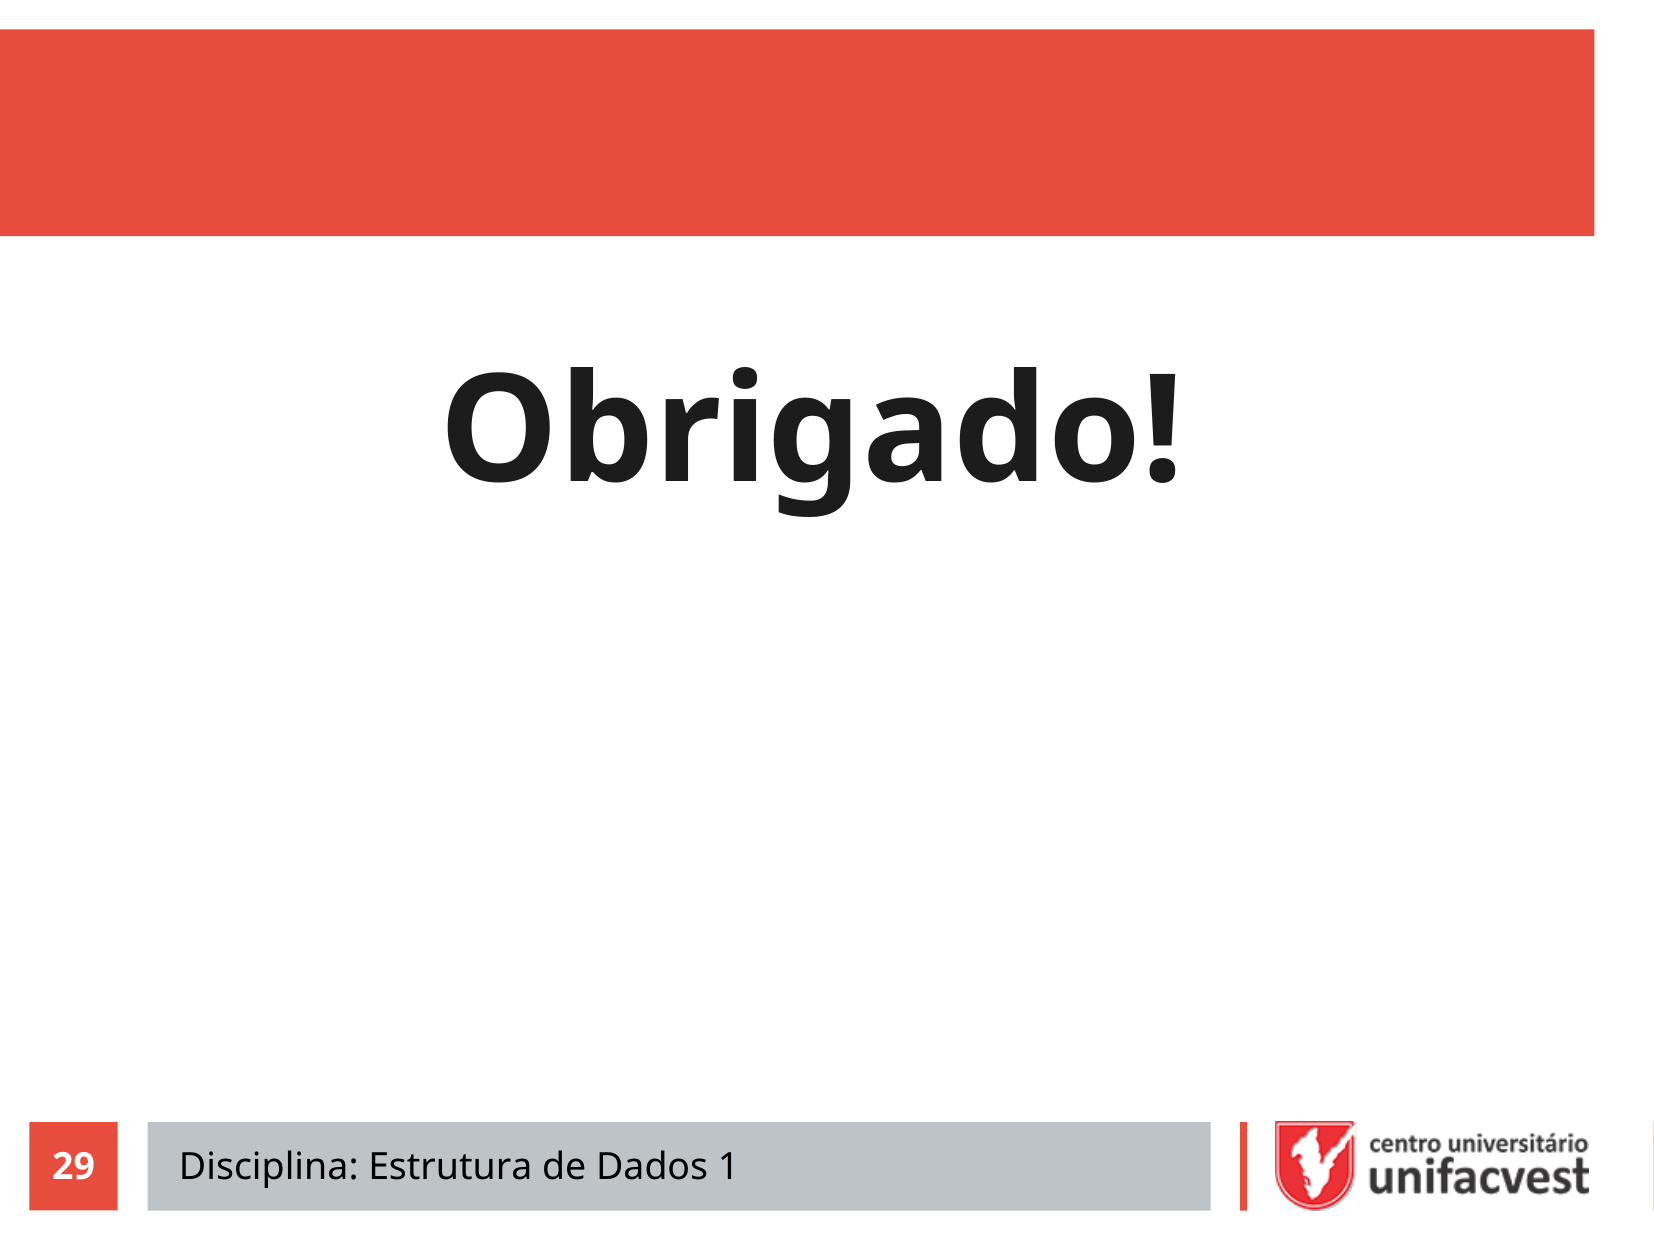

# Obrigado!
29
Disciplina: Estrutura de Dados 1